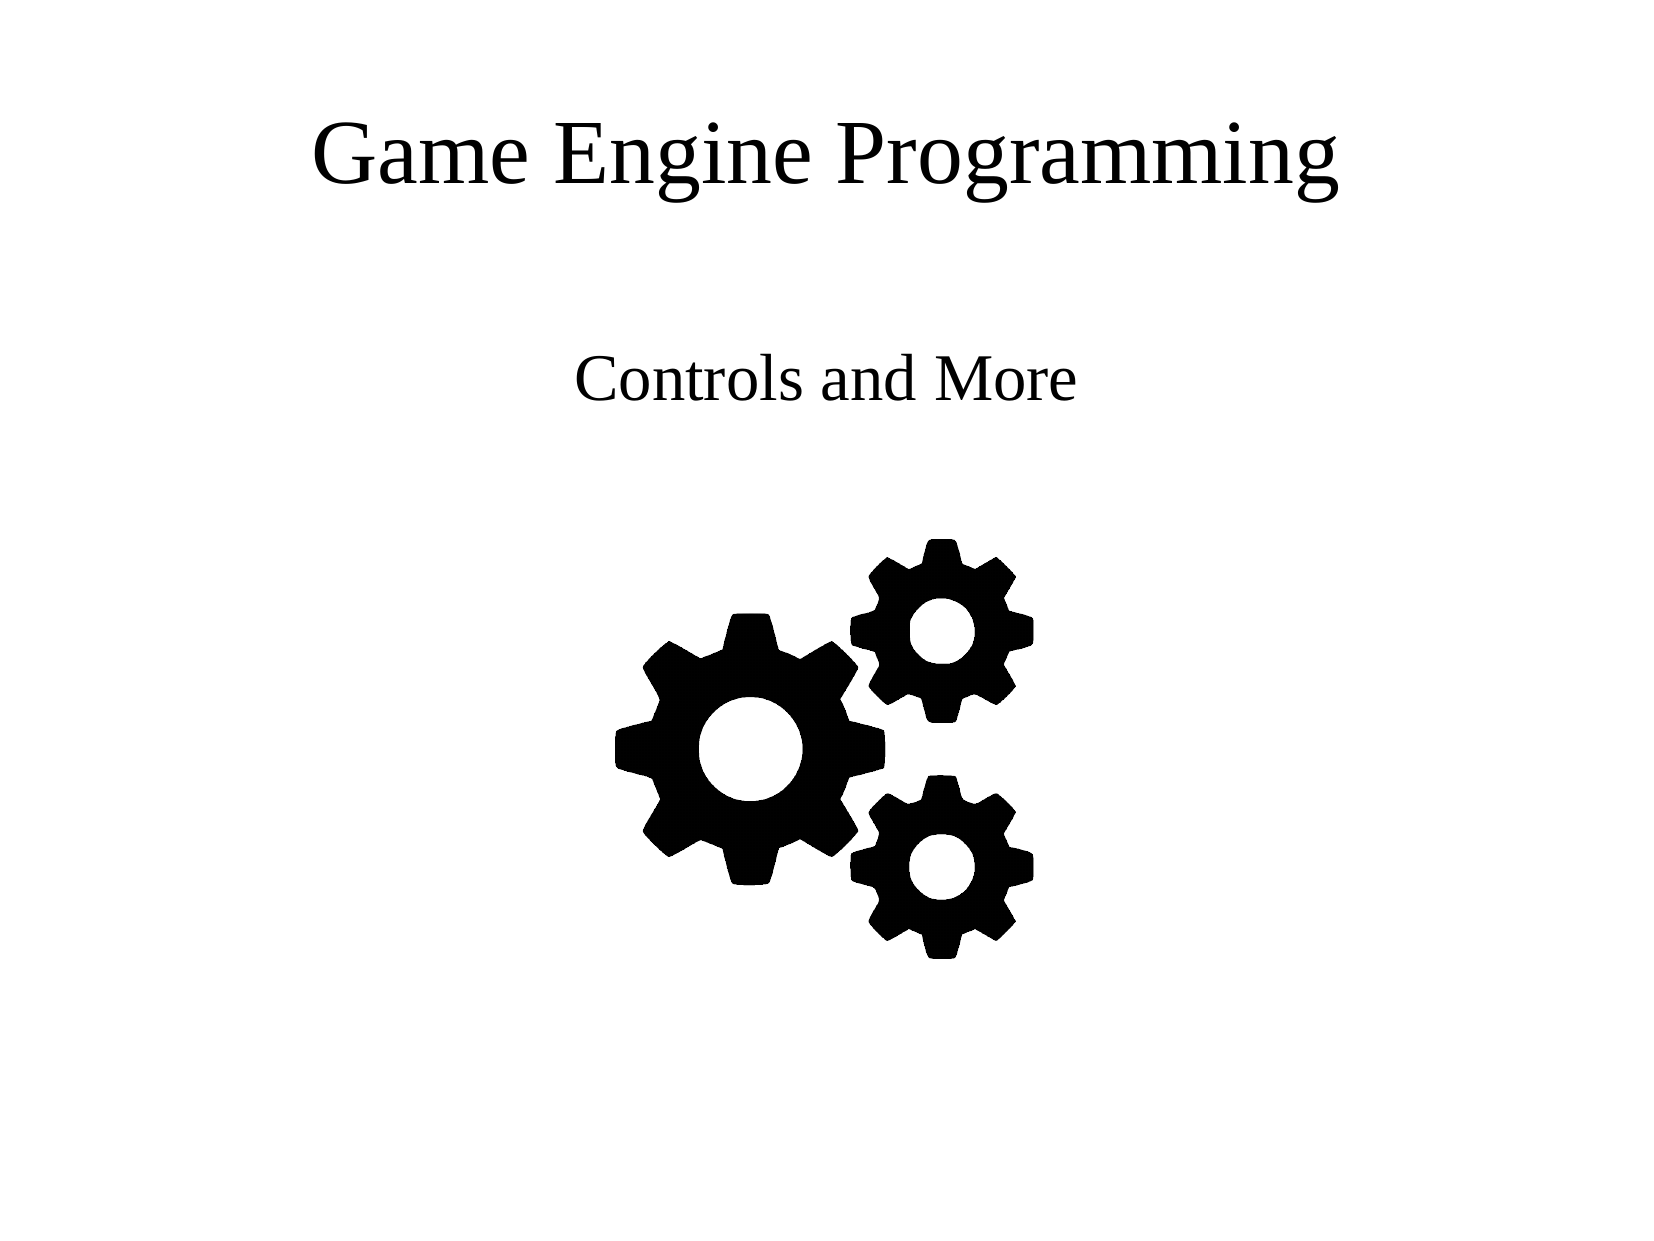

Controls and More
# Game Engine Programming